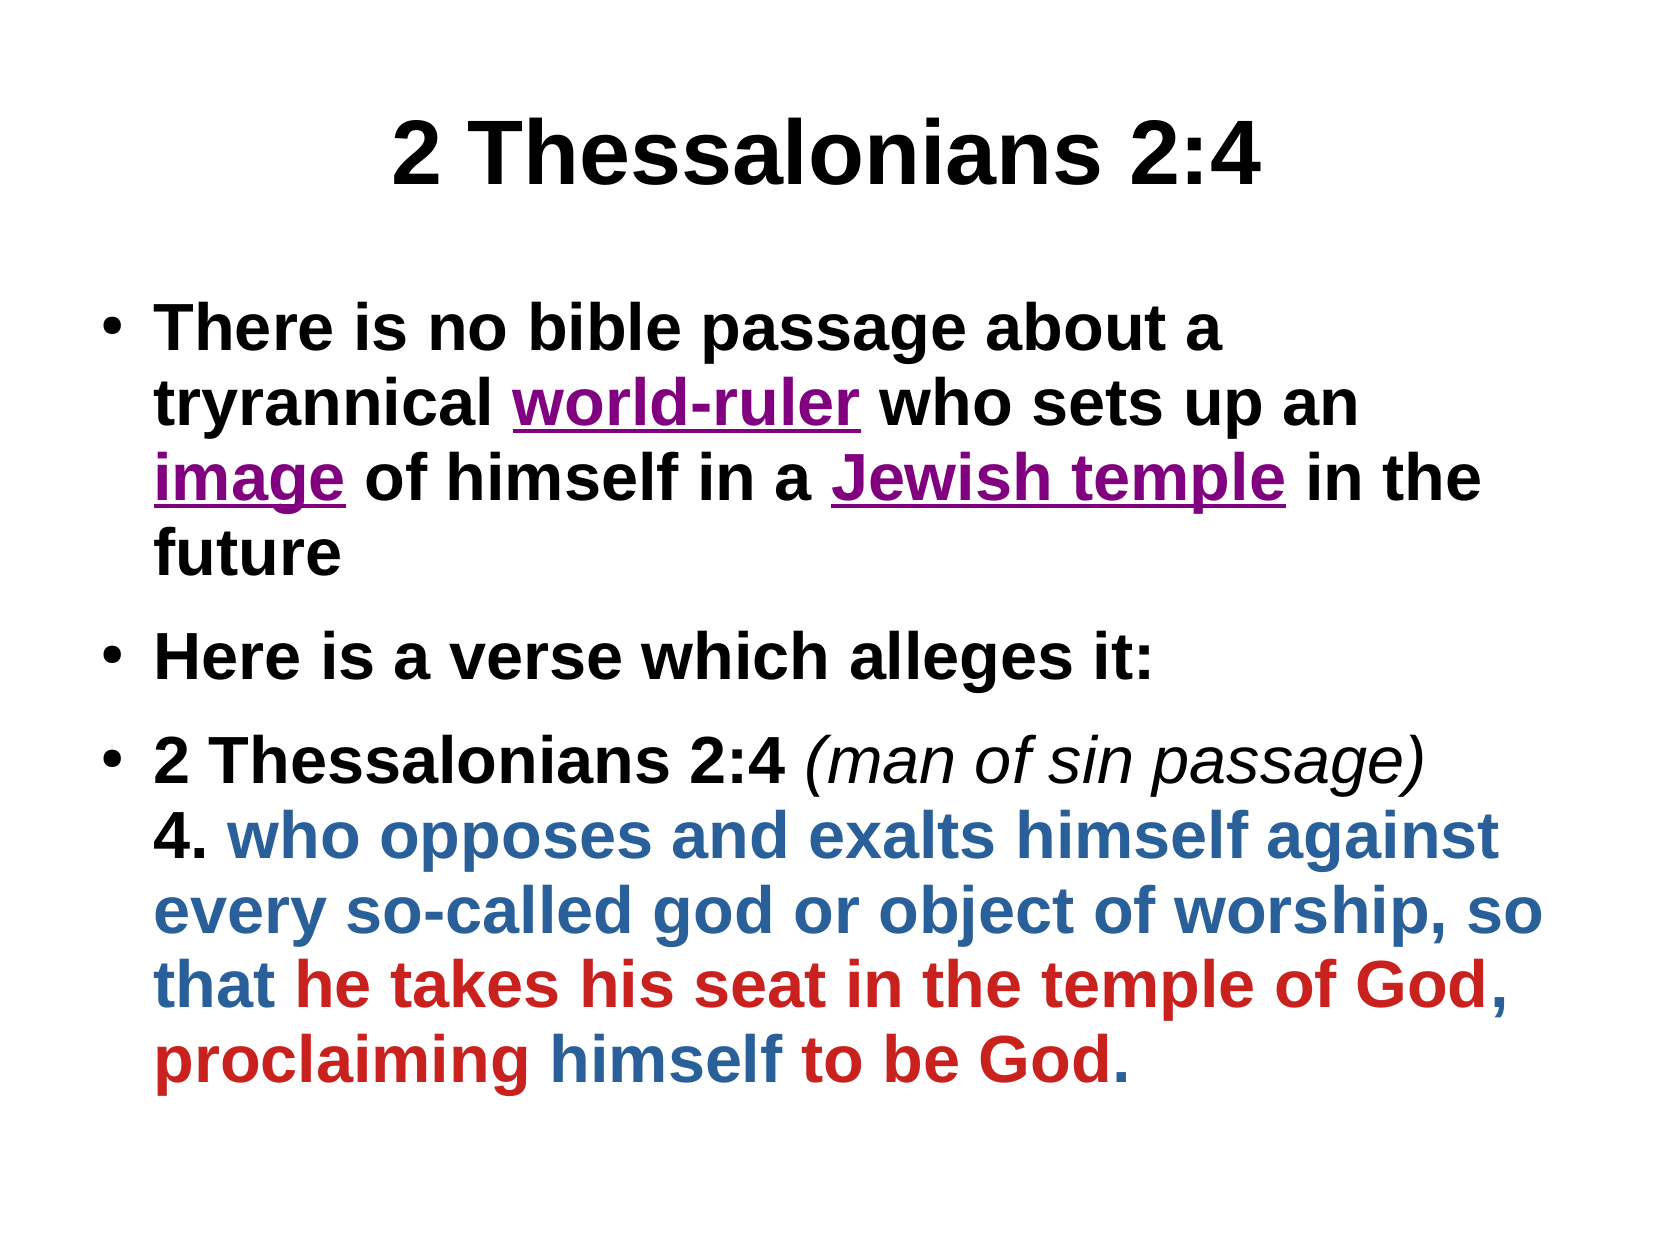

# 2 Thessalonians 2:4
There is no bible passage about a tryrannical world-ruler who sets up an image of himself in a Jewish temple in the future
Here is a verse which alleges it:
2 Thessalonians 2:4 (man of sin passage)
4. who opposes and exalts himself against every so-called god or object of worship, so that he takes his seat in the temple of God, proclaiming himself to be God.